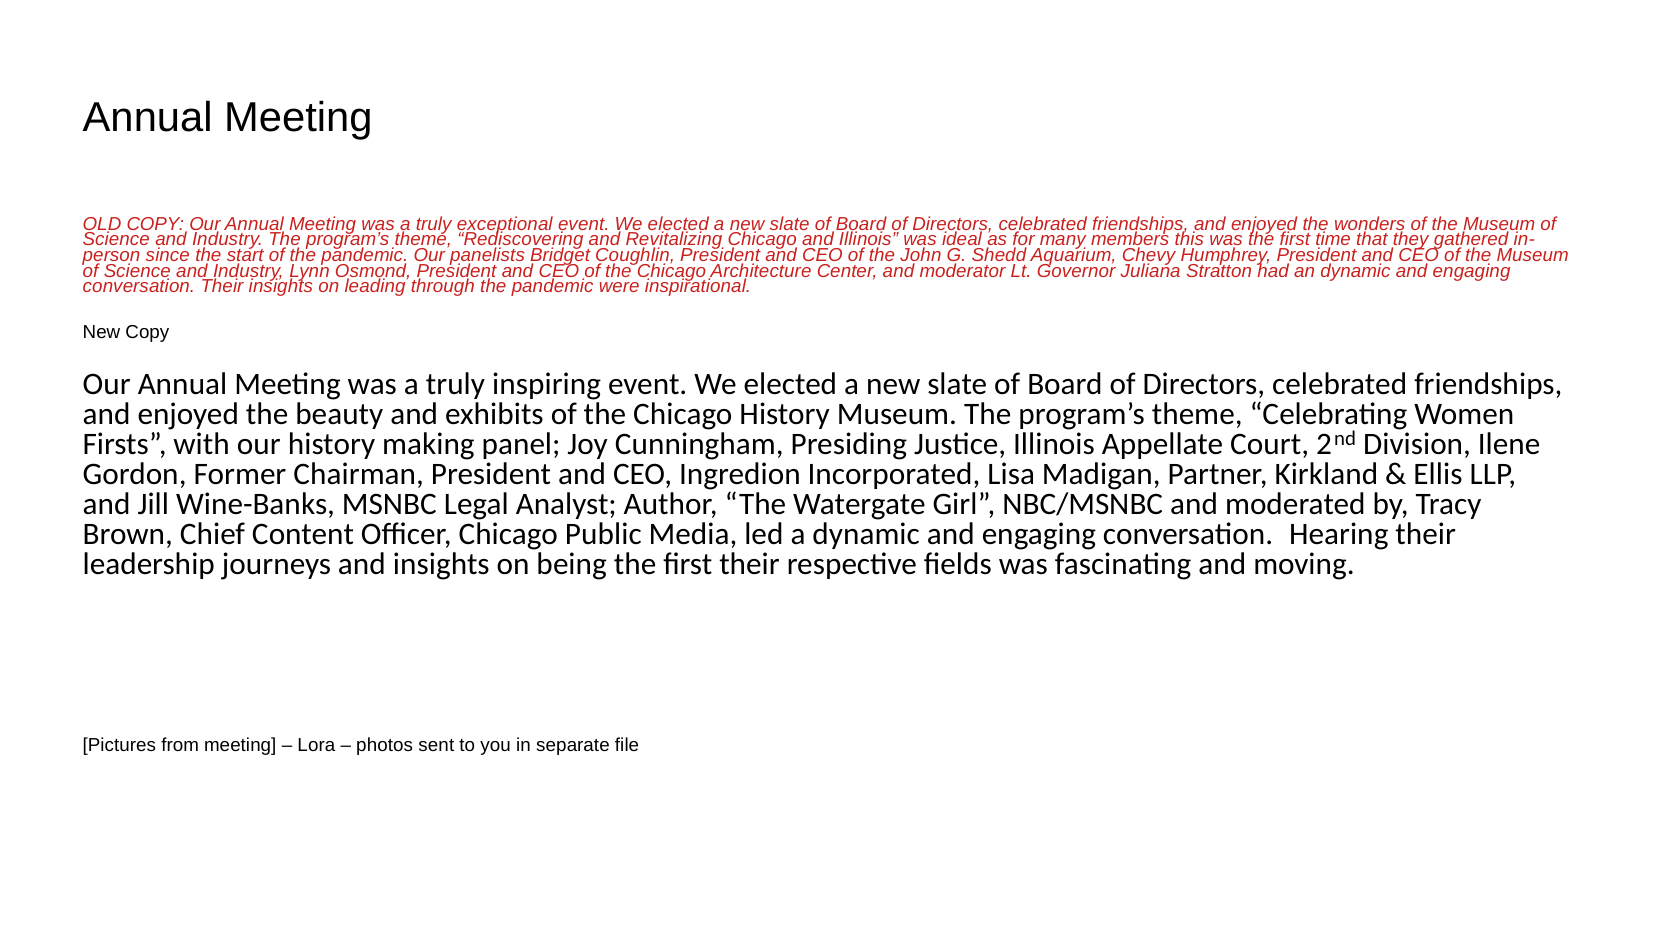

# Annual Meeting
OLD COPY: Our Annual Meeting was a truly exceptional event. We elected a new slate of Board of Directors, celebrated friendships, and enjoyed the wonders of the Museum of Science and Industry. The program’s theme, “Rediscovering and Revitalizing Chicago and Illinois” was ideal as for many members this was the first time that they gathered in-person since the start of the pandemic. Our panelists Bridget Coughlin, President and CEO of the John G. Shedd Aquarium, Chevy Humphrey, President and CEO of the Museum of Science and Industry, Lynn Osmond, President and CEO of the Chicago Architecture Center, and moderator Lt. Governor Juliana Stratton had an dynamic and engaging conversation. Their insights on leading through the pandemic were inspirational.
New Copy
Our Annual Meeting was a truly inspiring event. We elected a new slate of Board of Directors, celebrated friendships, and enjoyed the beauty and exhibits of the Chicago History Museum. The program’s theme, “Celebrating Women Firsts”, with our history making panel; Joy Cunningham, Presiding Justice, Illinois Appellate Court, 2nd Division, Ilene Gordon, Former Chairman, President and CEO, Ingredion Incorporated, Lisa Madigan, Partner, Kirkland & Ellis LLP, and Jill Wine-Banks, MSNBC Legal Analyst; Author, “The Watergate Girl”, NBC/MSNBC and moderated by, Tracy Brown, Chief Content Officer, Chicago Public Media, led a dynamic and engaging conversation.  Hearing their leadership journeys and insights on being the first their respective fields was fascinating and moving.
[Pictures from meeting] – Lora – photos sent to you in separate file